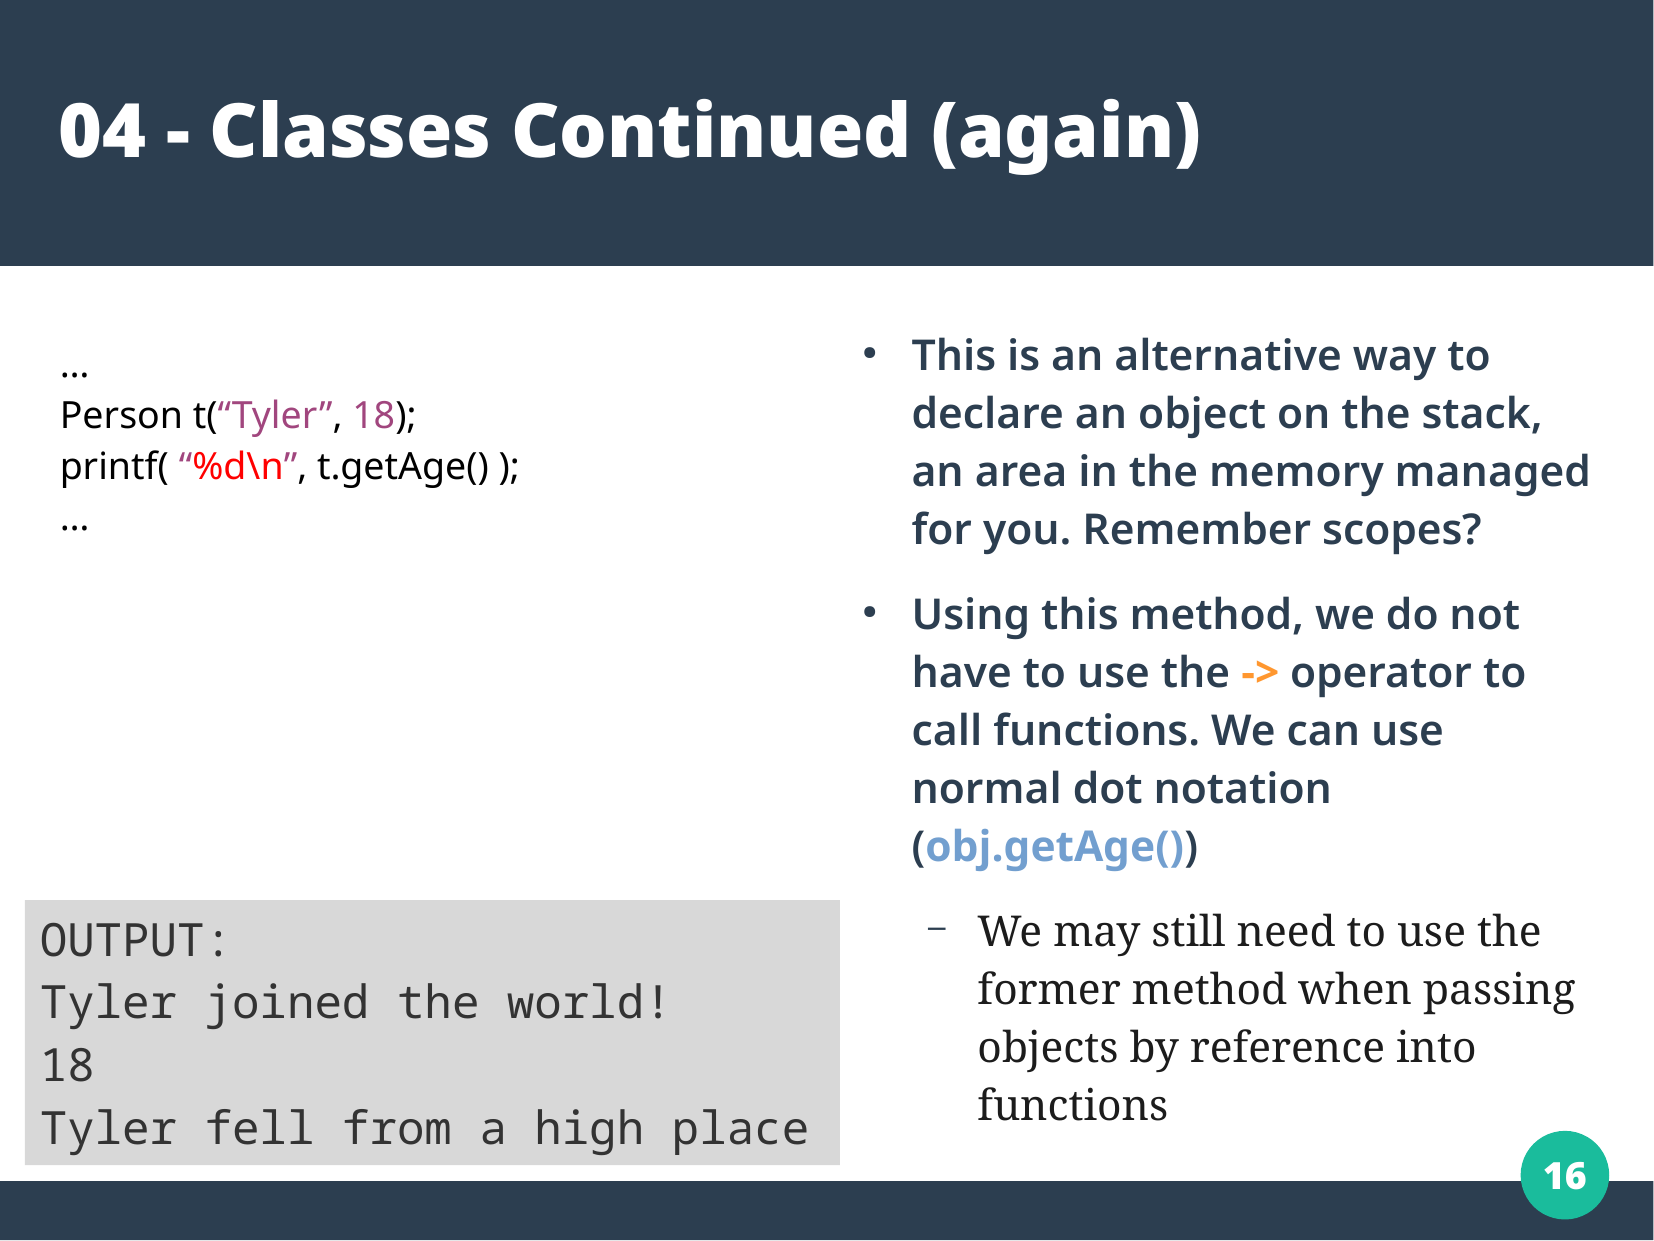

# 04 - Classes Continued (again)
This is an alternative way to declare an object on the stack, an area in the memory managed for you. Remember scopes?
Using this method, we do not have to use the -> operator to call functions. We can use normal dot notation (obj.getAge())
We may still need to use the former method when passing objects by reference into functions
…
Person t(“Tyler”, 18);
printf( “%d\n”, t.getAge() );
…
OUTPUT:
Tyler joined the world!
18
Tyler fell from a high place
16